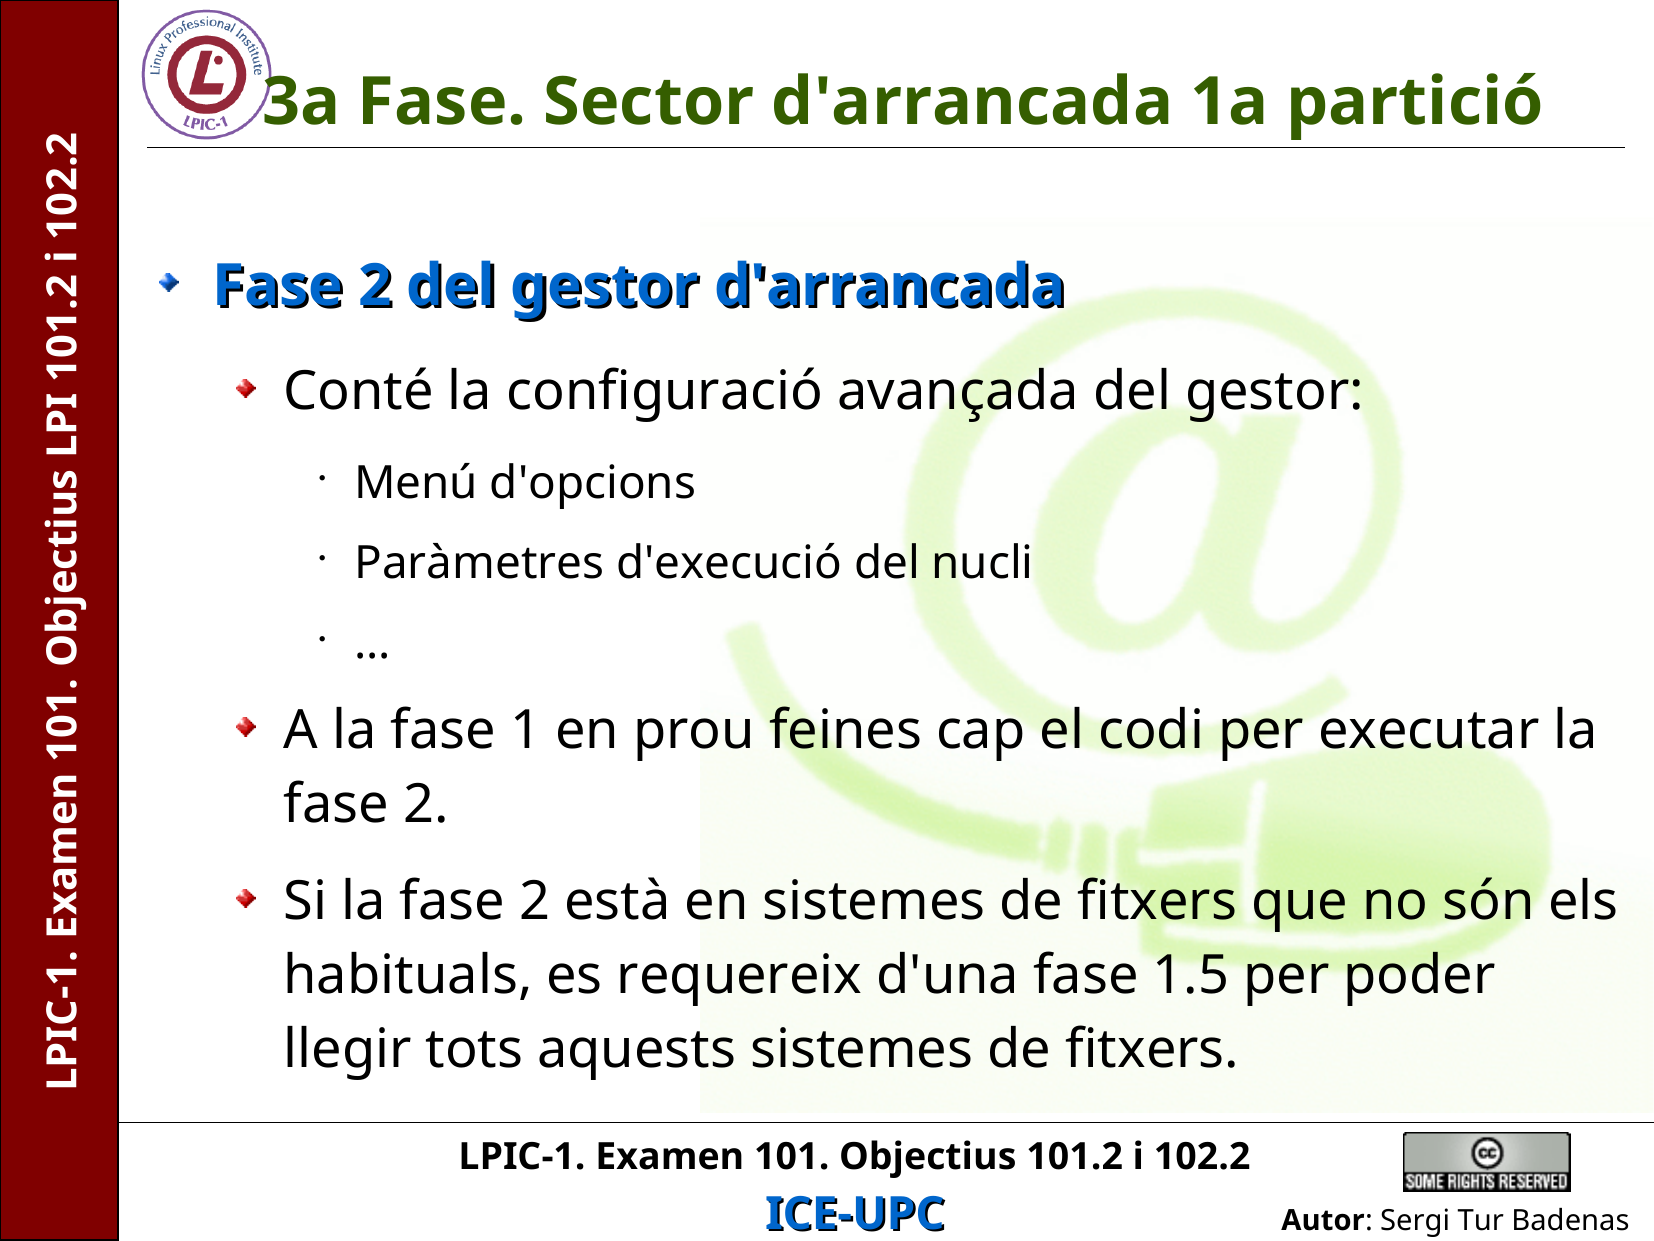

# 3a Fase. Sector d'arrancada 1a partició
Fase 2 del gestor d'arrancada
Conté la configuració avançada del gestor:
Menú d'opcions
Paràmetres d'execució del nucli
...
A la fase 1 en prou feines cap el codi per executar la fase 2.
Si la fase 2 està en sistemes de fitxers que no són els habituals, es requereix d'una fase 1.5 per poder llegir tots aquests sistemes de fitxers.